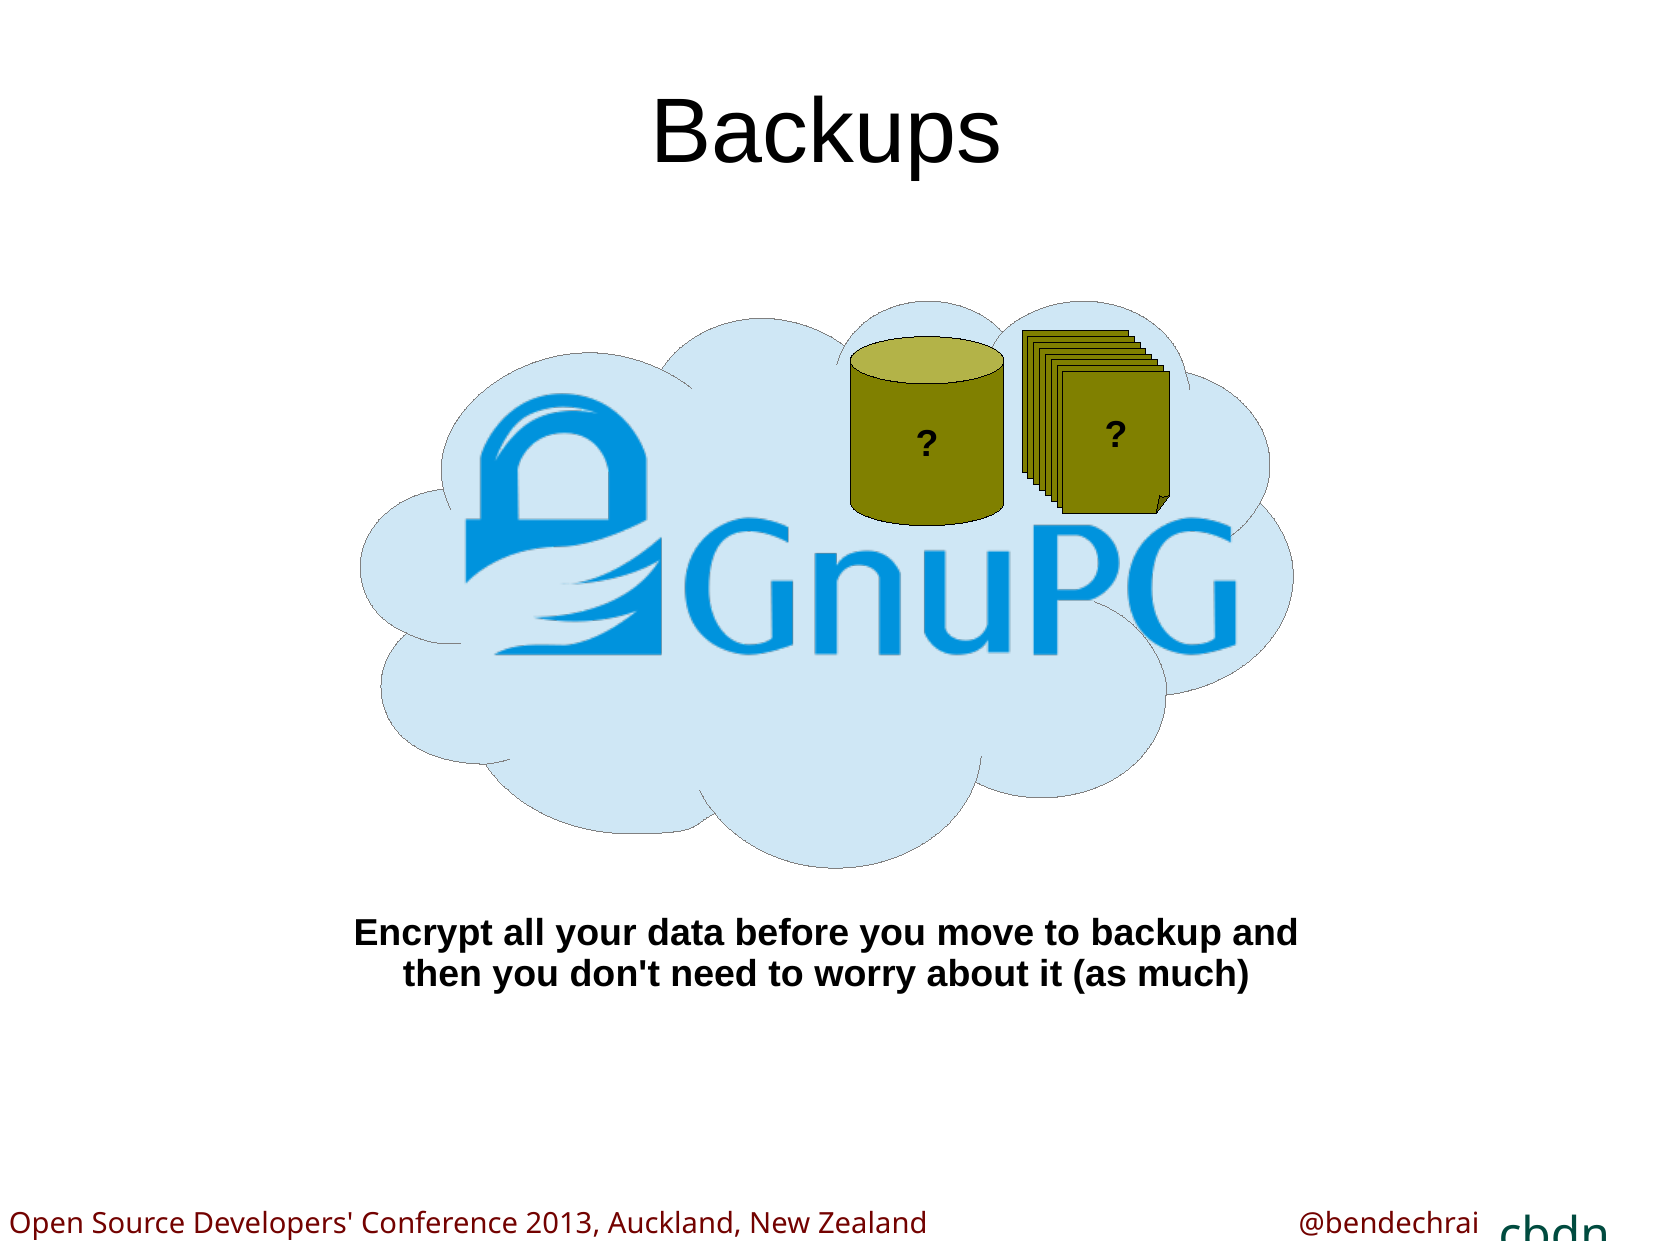

# Backups
?
?
Encrypt all your data before you move to backup and
then you don't need to worry about it (as much)
cbdn
Open Source Developers' Conference 2013, Auckland, New Zealand
@bendechrai